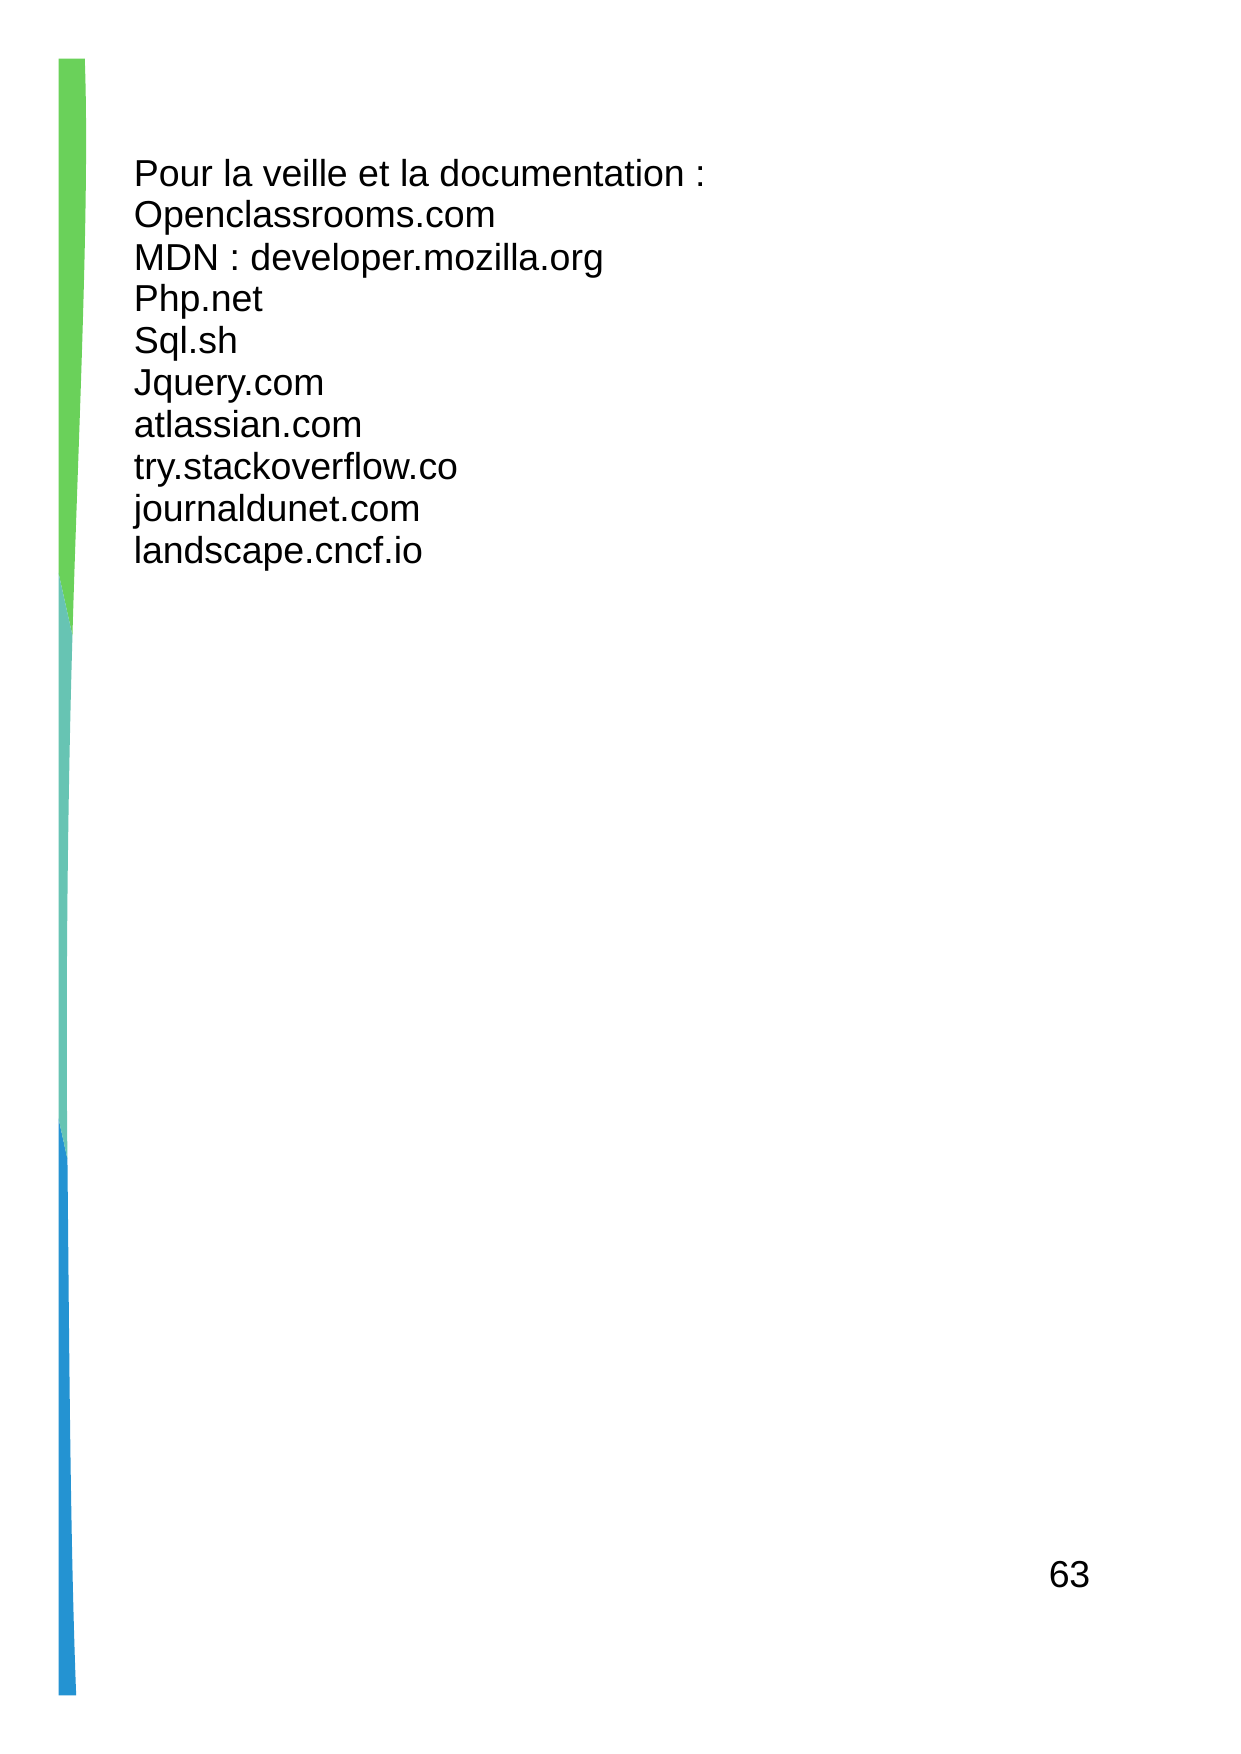

Pour la veille et la documentation :
Openclassrooms.com
MDN : developer.mozilla.org
Php.net
Sql.sh
Jquery.com
atlassian.com
try.stackoverflow.co
journaldunet.com
landscape.cncf.io